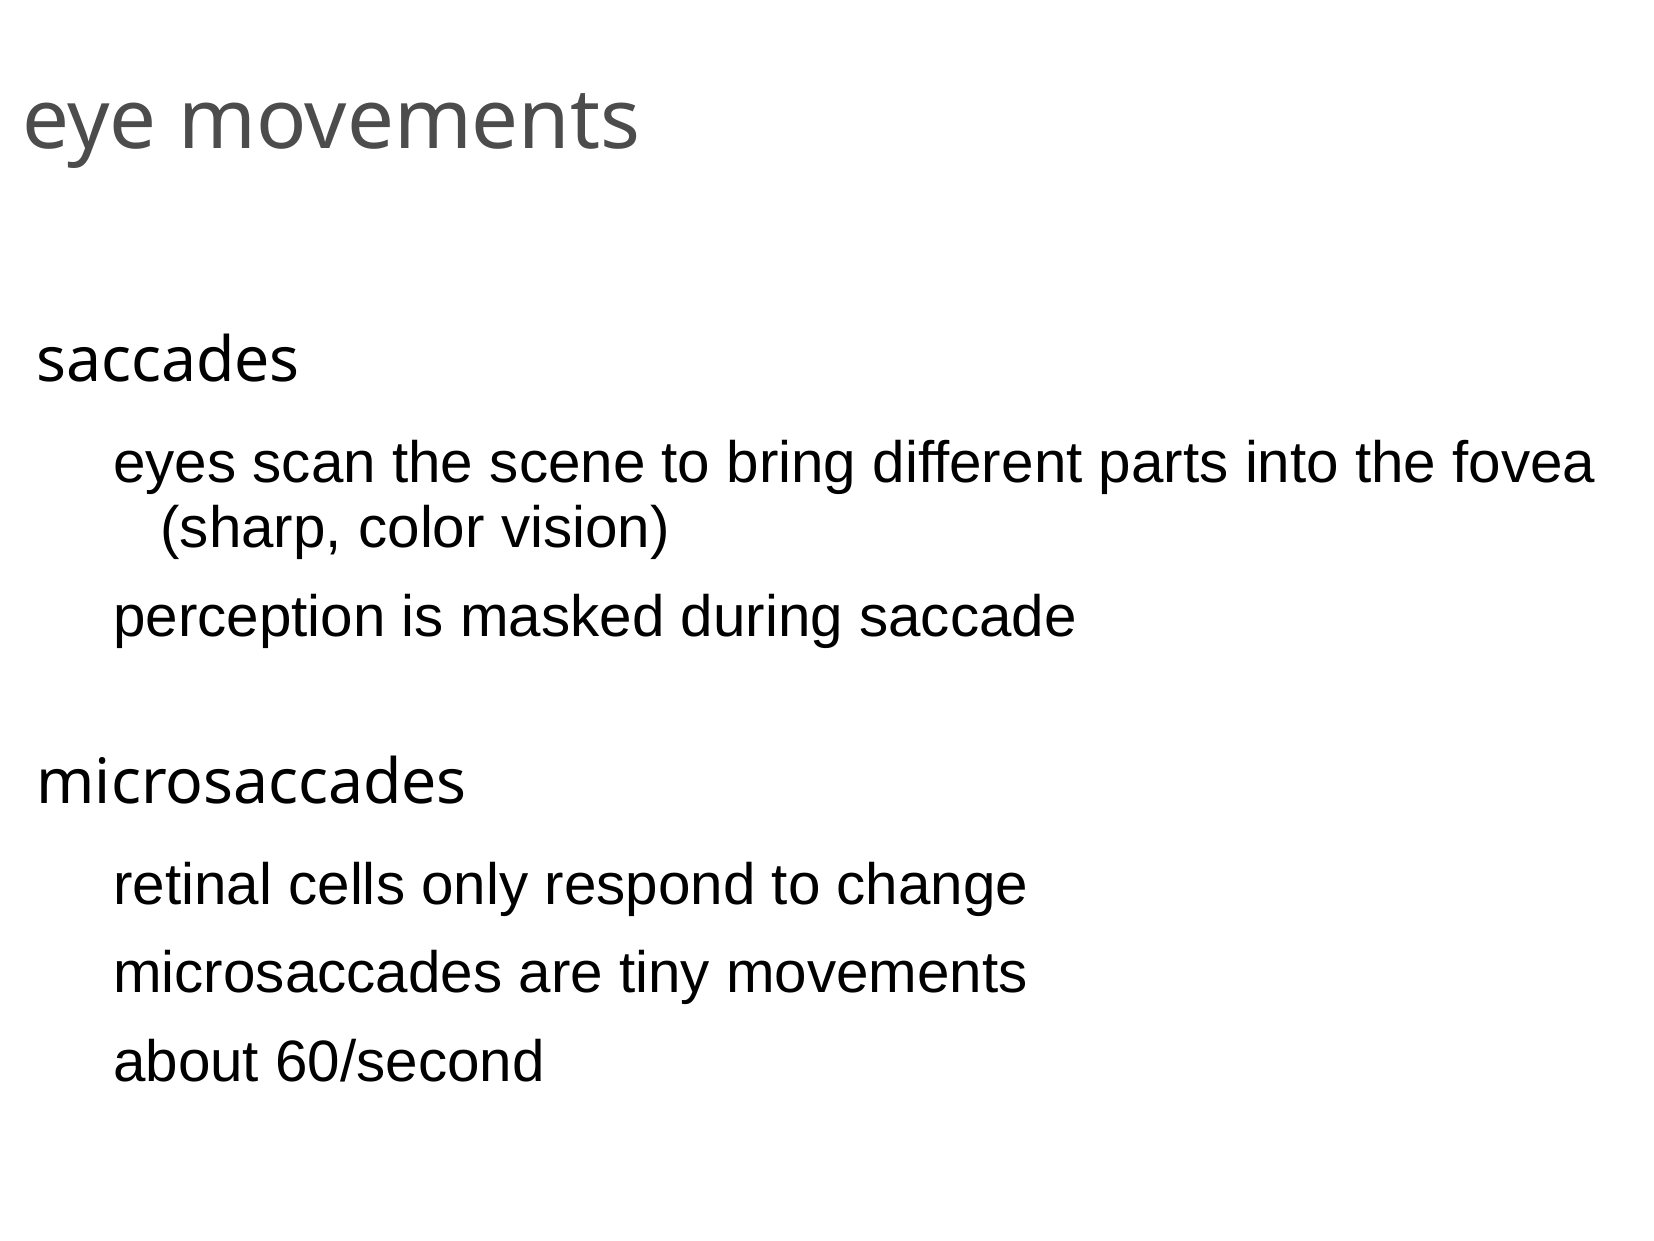

# eye movements
saccades
eyes scan the scene to bring different parts into the fovea (sharp, color vision)
perception is masked during saccade
microsaccades
retinal cells only respond to change
microsaccades are tiny movements
about 60/second